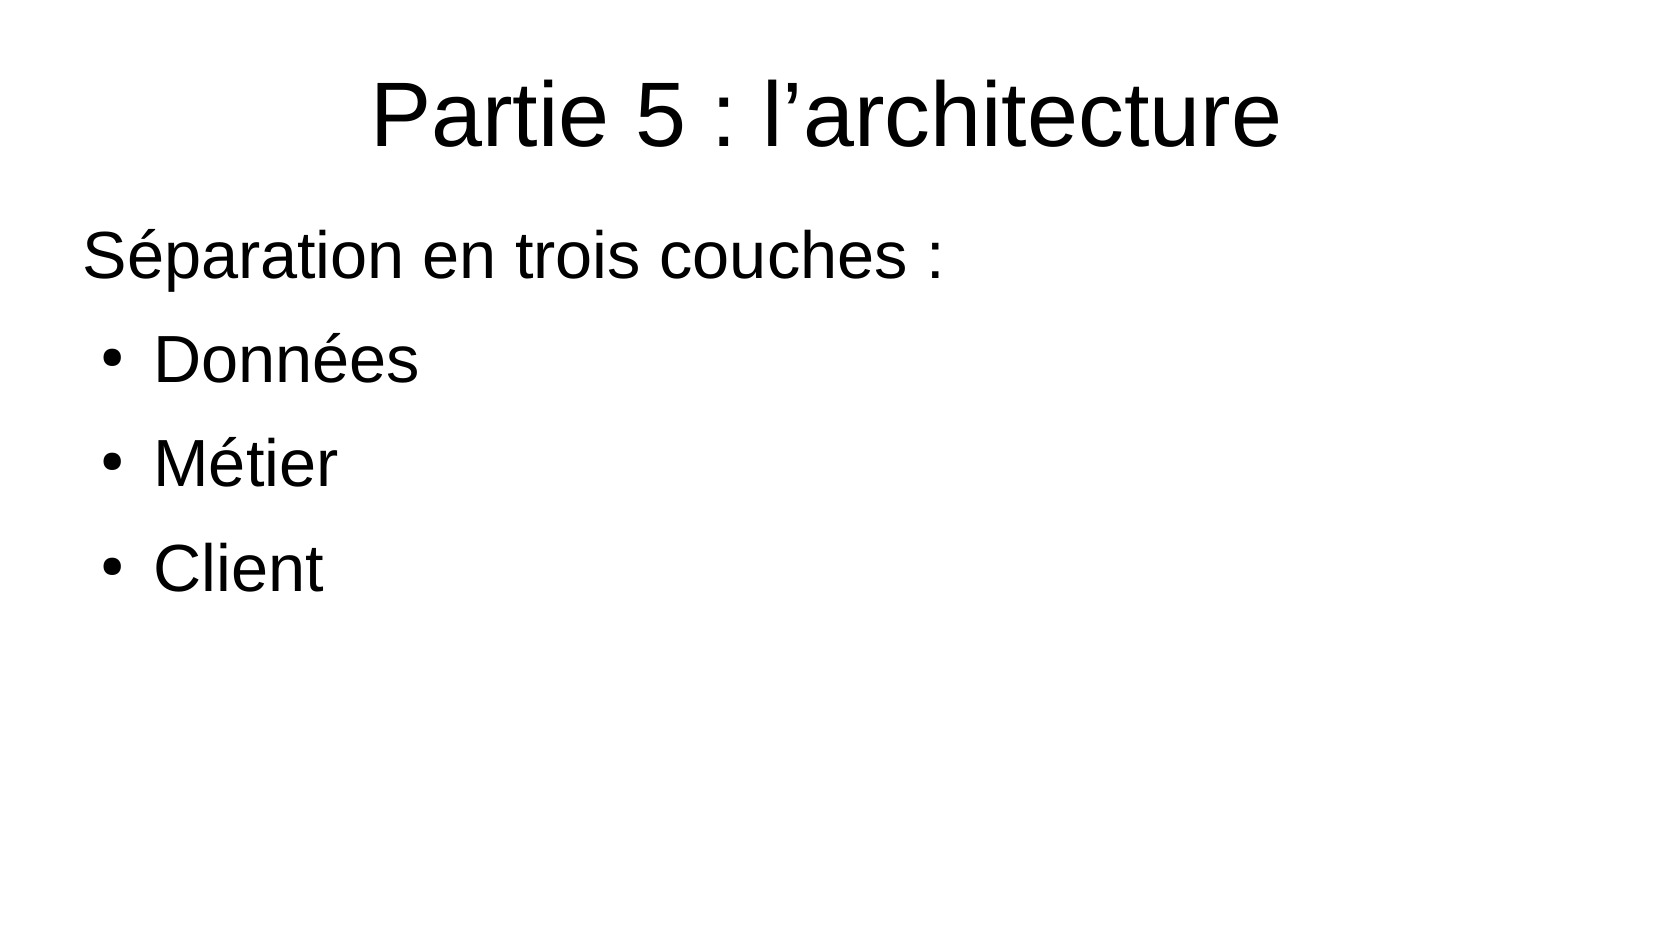

# Partie 5 : l’architecture
Séparation en trois couches :
Données
Métier
Client